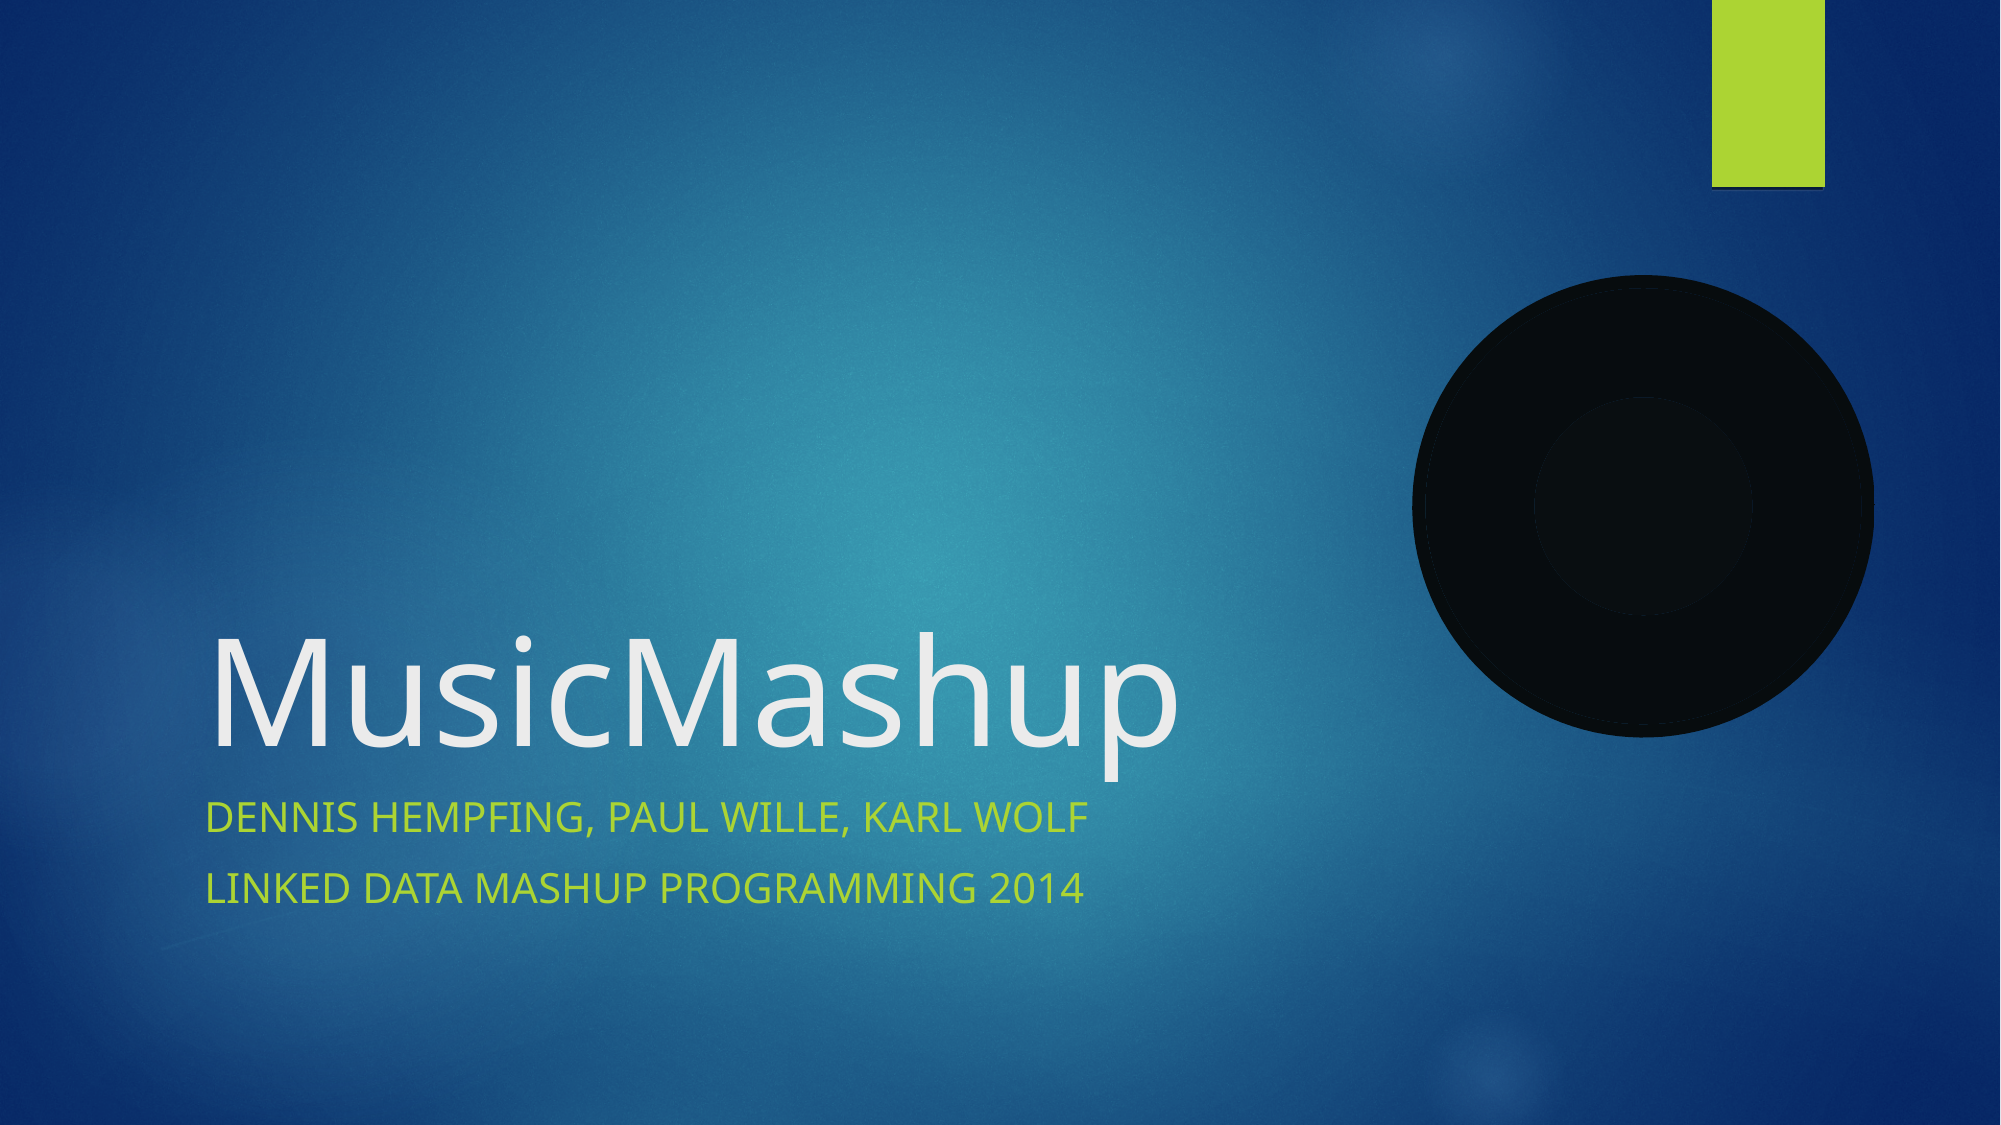

# MusicMashup
Dennis Hempfing, Paul Wille, Karl Wolf
Linked Data Mashup Programming 2014